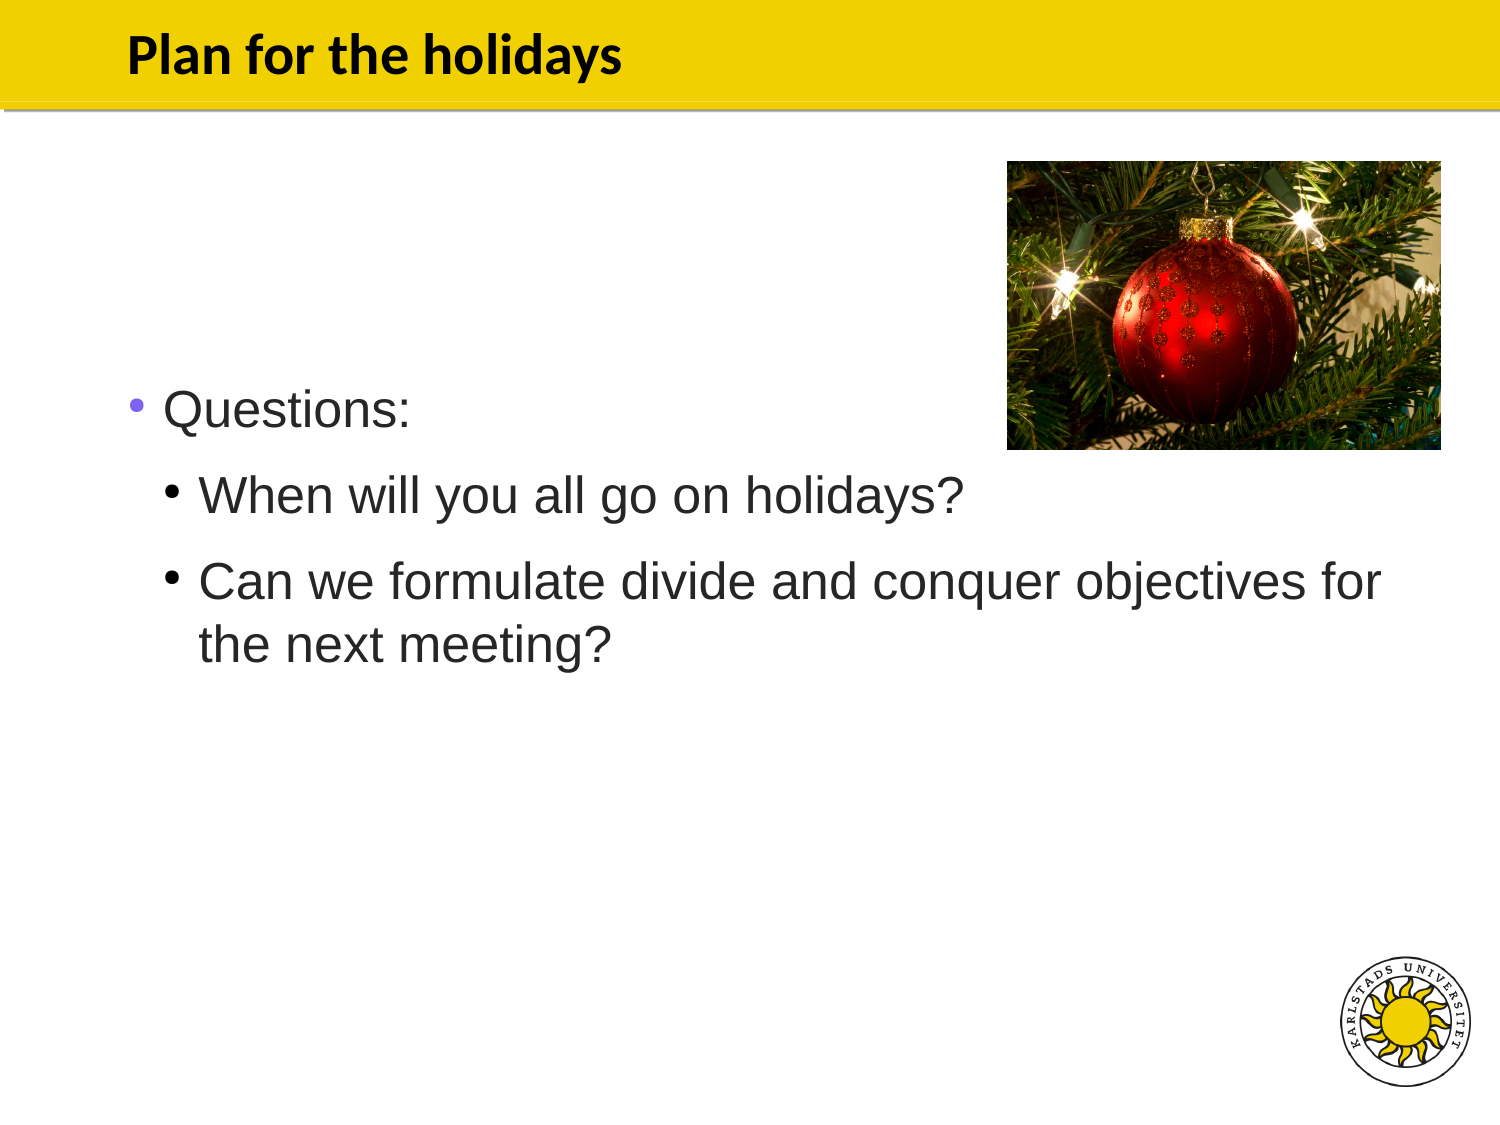

# Plan for the holidays
Questions:
When will you all go on holidays?
Can we formulate divide and conquer objectives for the next meeting?